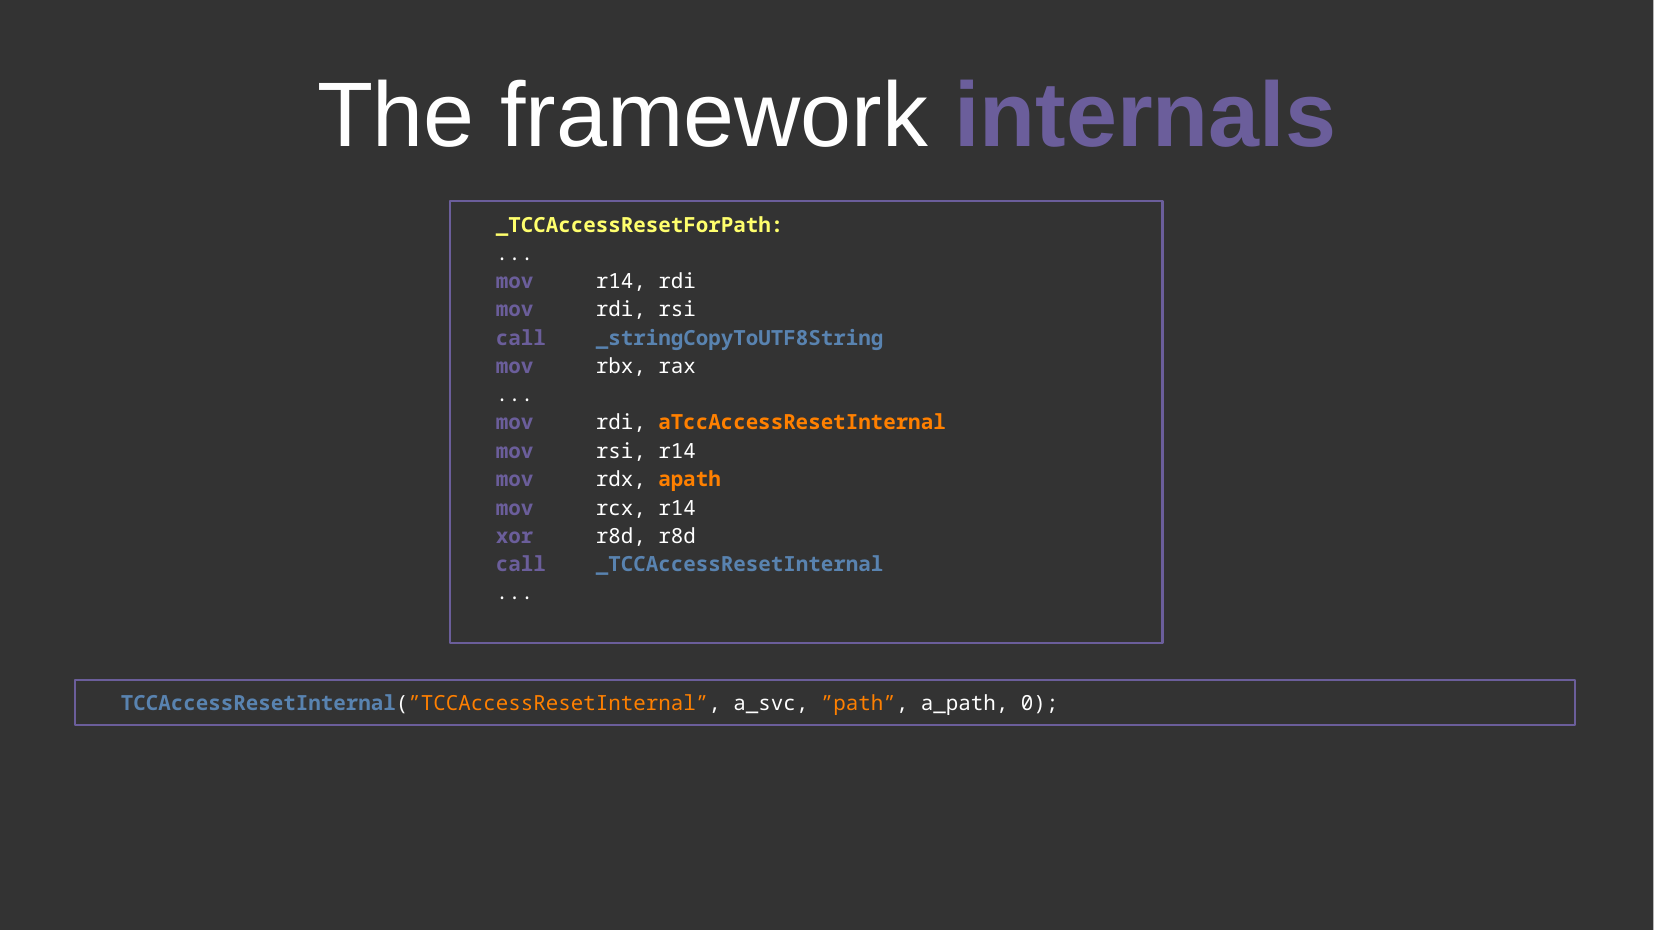

# The framework internals
_TCCAccessResetForPath:
...
mov r14, rdi
mov rdi, rsi
call _stringCopyToUTF8String
mov rbx, rax
...
mov rdi, aTccAccessResetInternal
mov rsi, r14
mov rdx, apath
mov rcx, r14
xor r8d, r8d
call _TCCAccessResetInternal
...
TCCAccessResetInternal(”TCCAccessResetInternal”, a_svc, ”path”, a_path, 0);